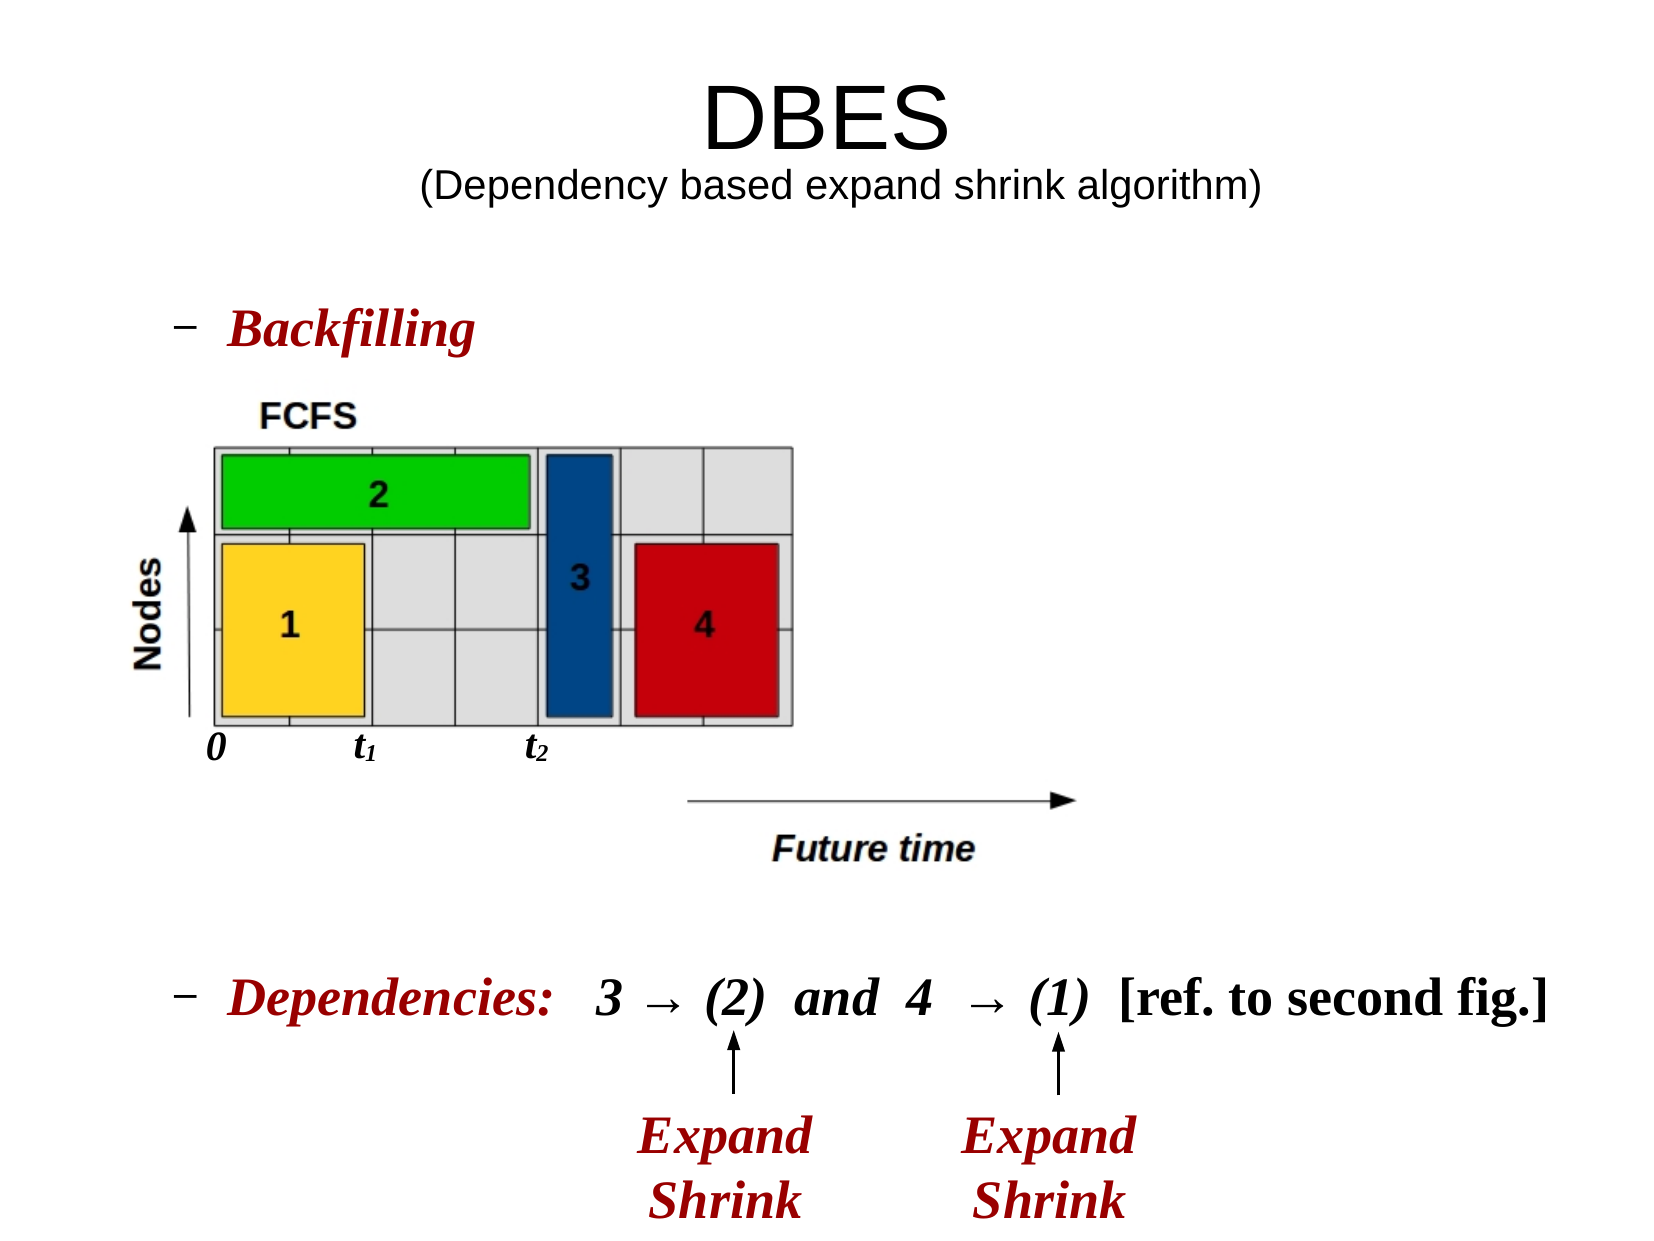

# DBES
(Dependency based expand shrink algorithm)
Backfilling
Dependencies: 3 → (2) and 4 → (1) [ref. to second fig.]
t1
t2
0
Expand
Expand
Shrink
Shrink